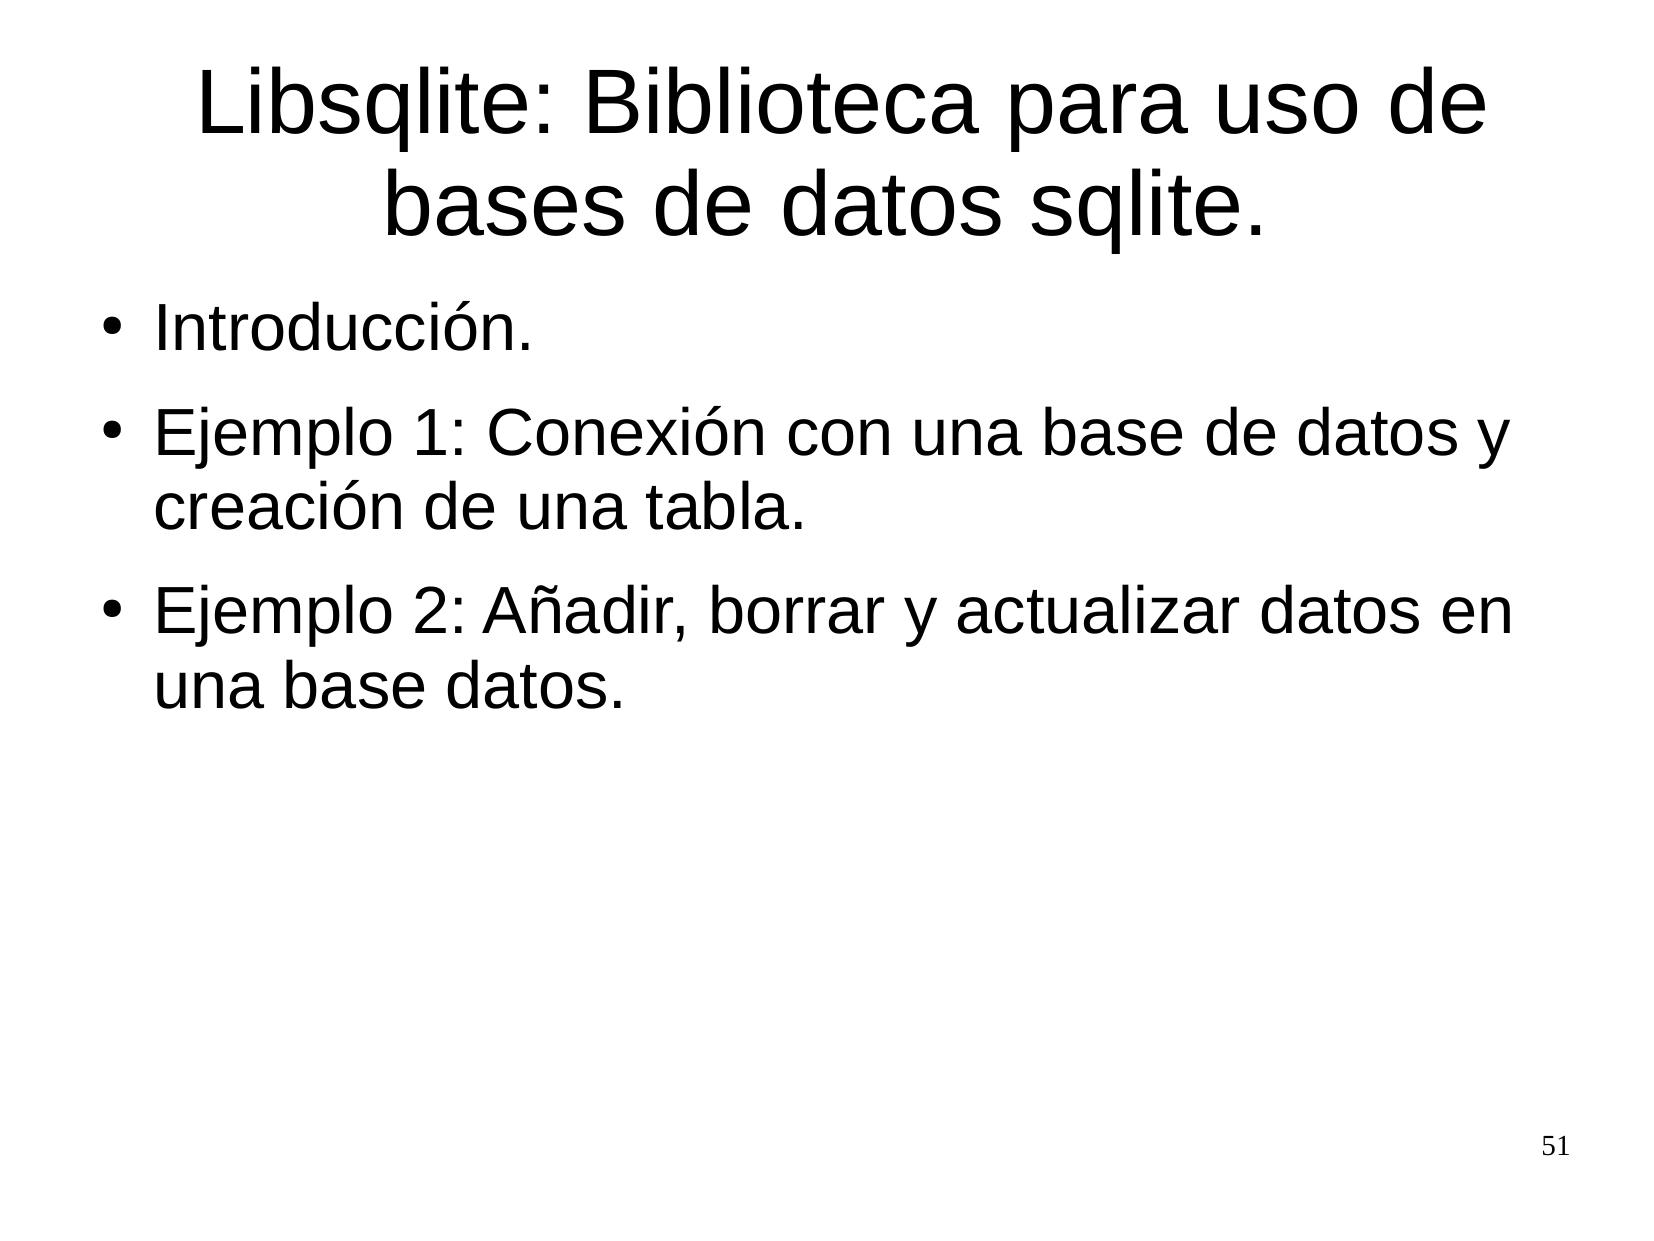

# Libsqlite: Biblioteca para uso de bases de datos sqlite.
Introducción.
Ejemplo 1: Conexión con una base de datos y creación de una tabla.
Ejemplo 2: Añadir, borrar y actualizar datos en una base datos.
51